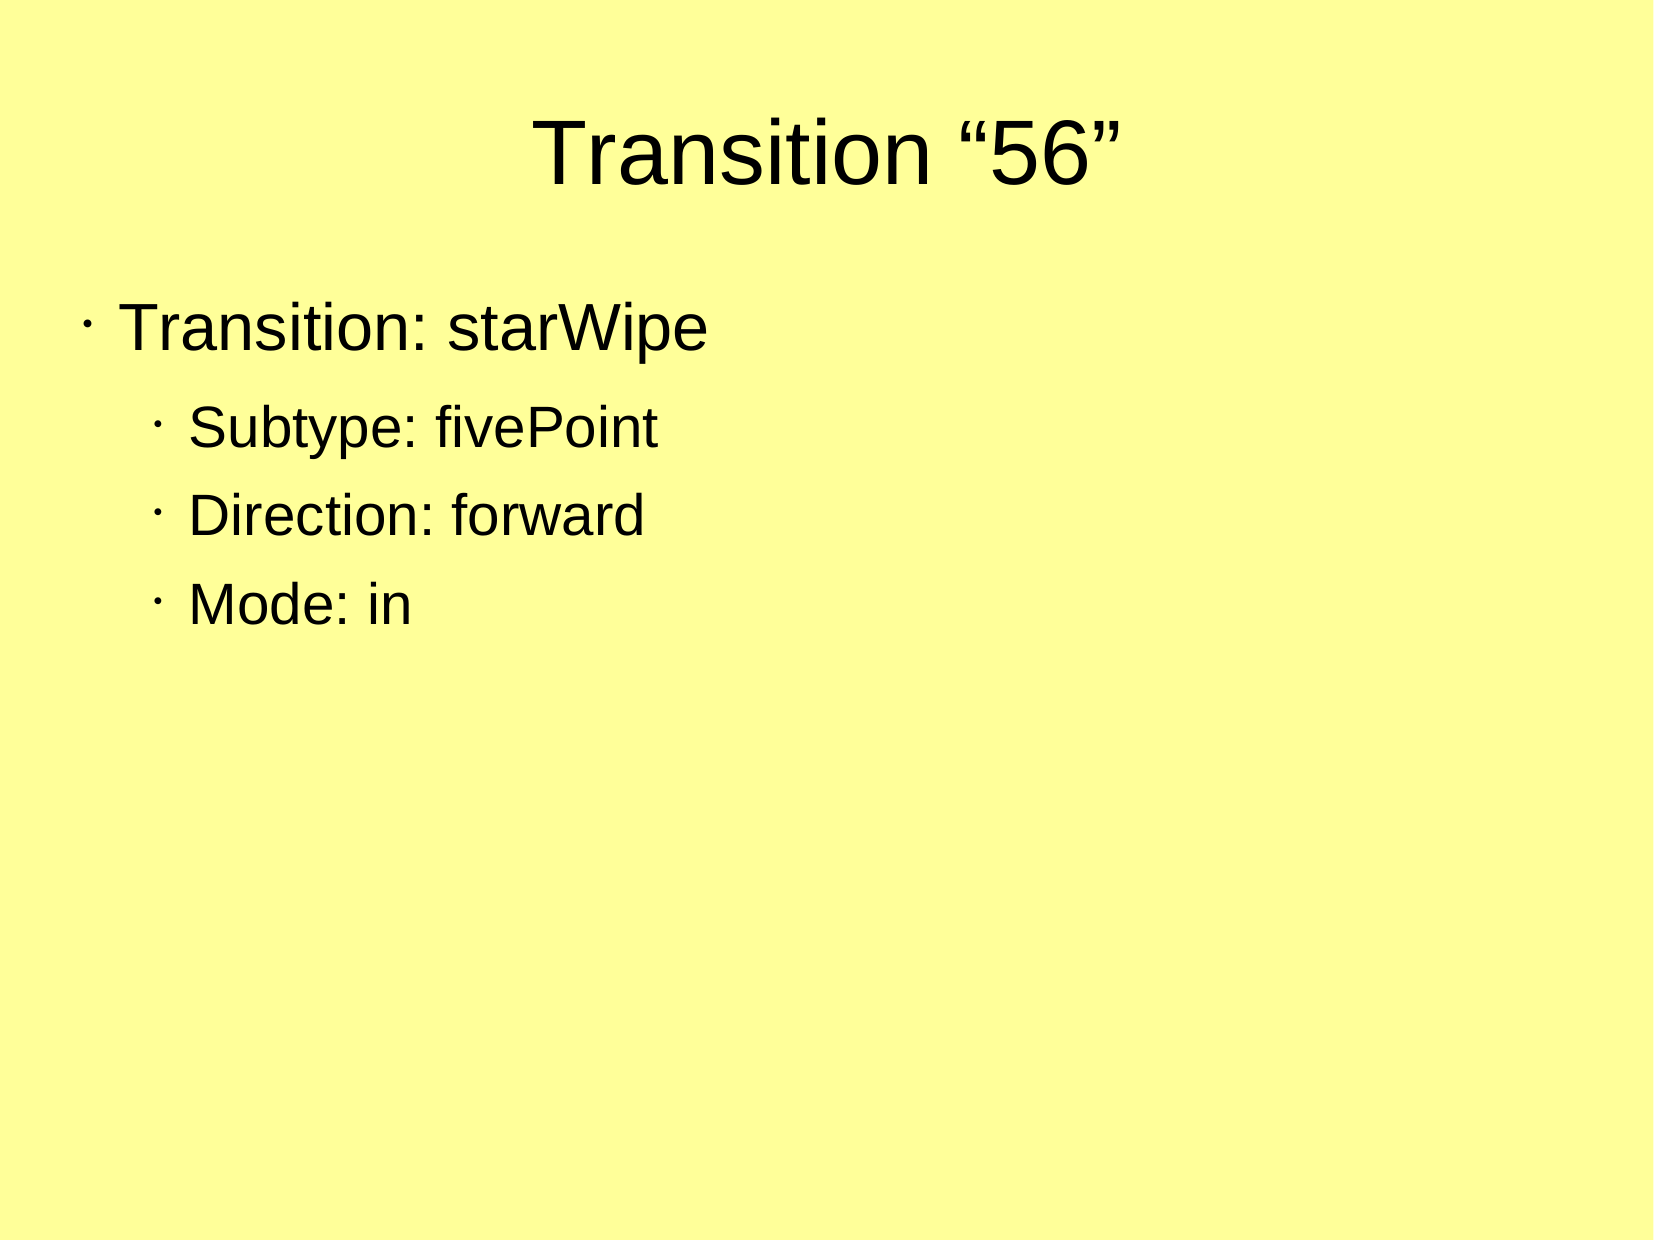

# Transition “56”
Transition: starWipe
Subtype: fivePoint
Direction: forward
Mode: in